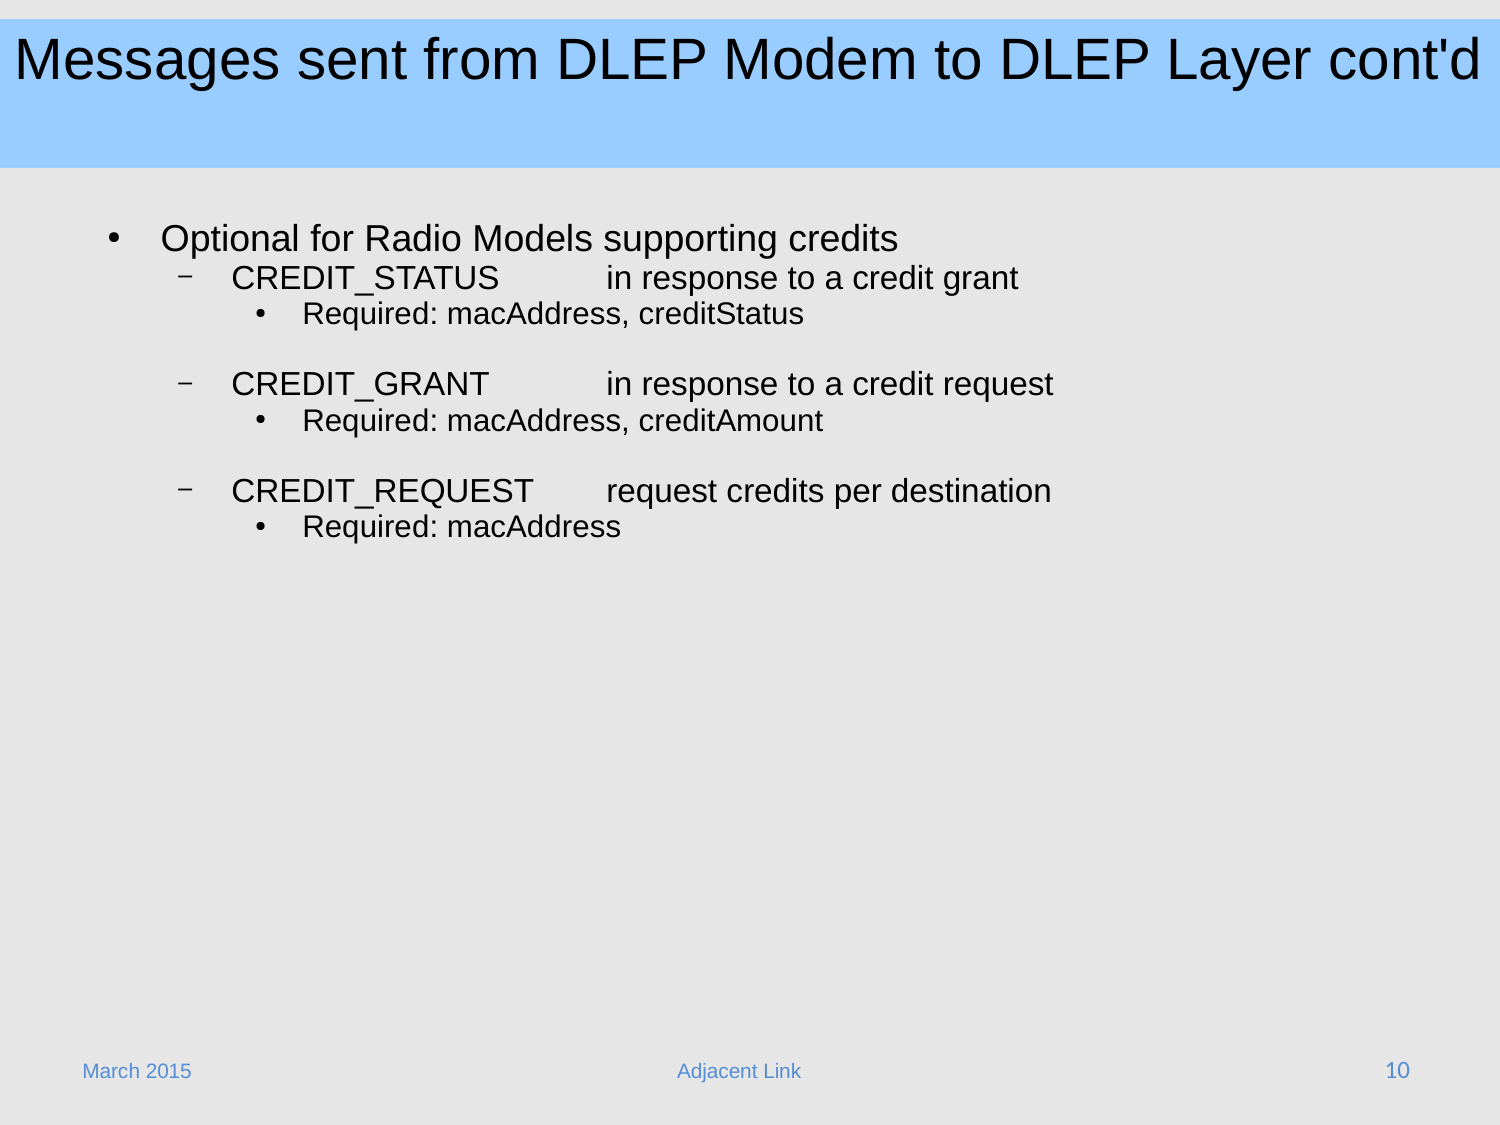

Messages sent from DLEP Modem to DLEP Layer cont'd
Optional for Radio Models supporting credits
CREDIT_STATUS		in response to a credit grant
Required: macAddress, creditStatus
CREDIT_GRANT		in response to a credit request
Required: macAddress, creditAmount
CREDIT_REQUEST	request credits per destination
Required: macAddress